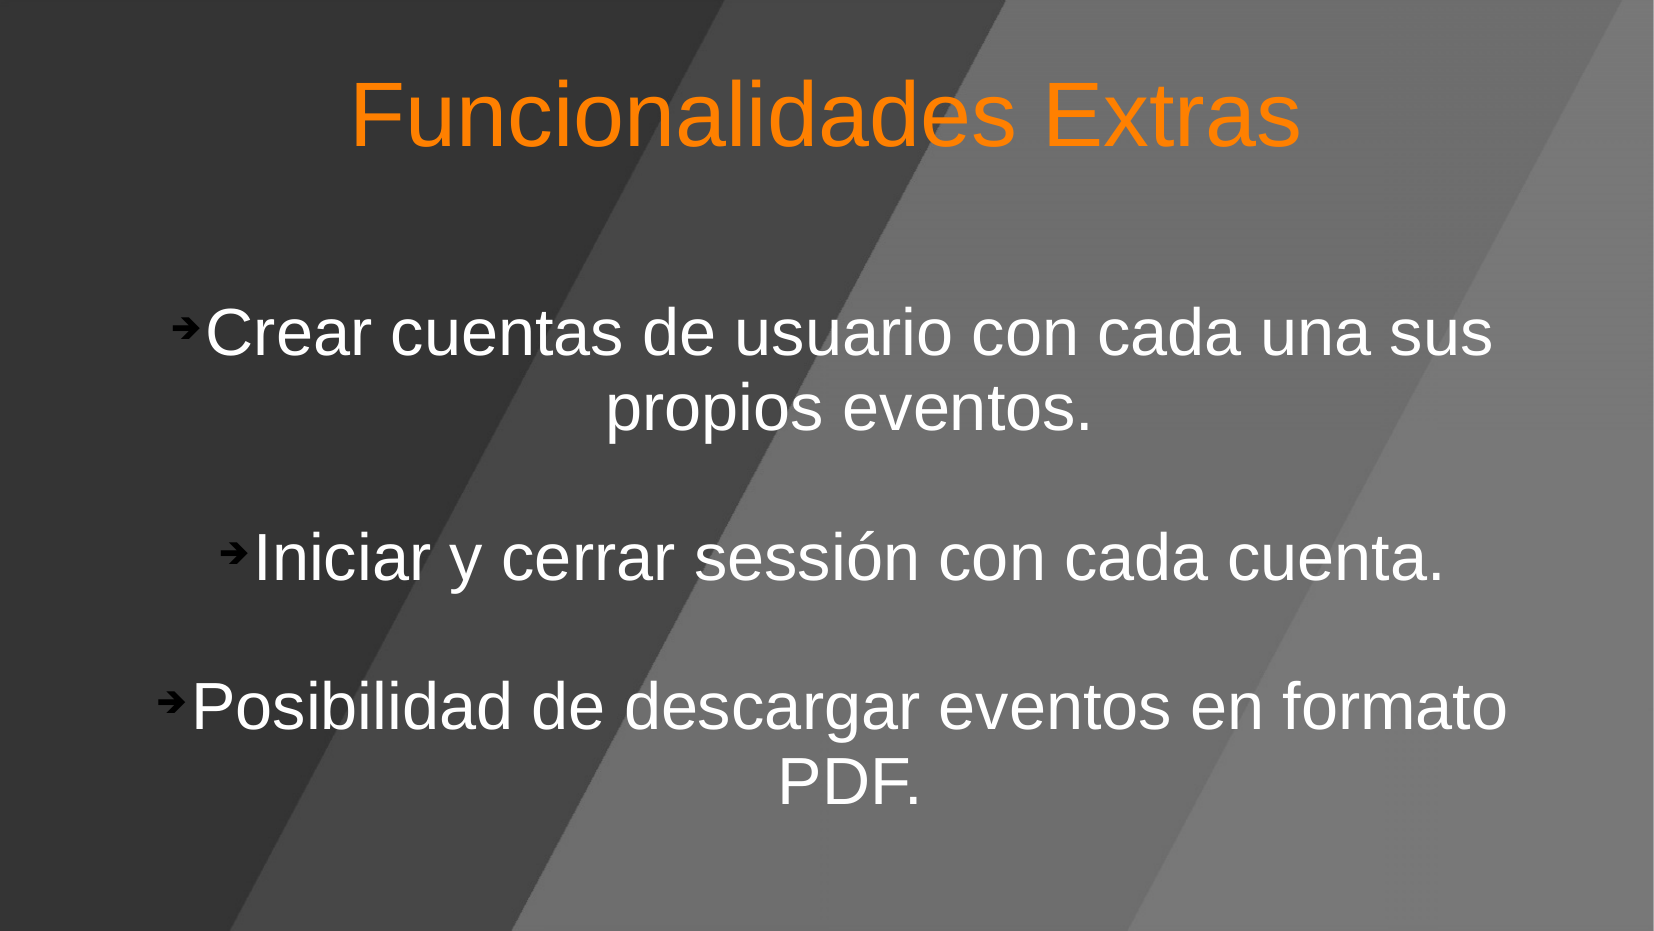

# Funcionalidades Extras
Crear cuentas de usuario con cada una sus propios eventos.
Iniciar y cerrar sessión con cada cuenta.
Posibilidad de descargar eventos en formato PDF.